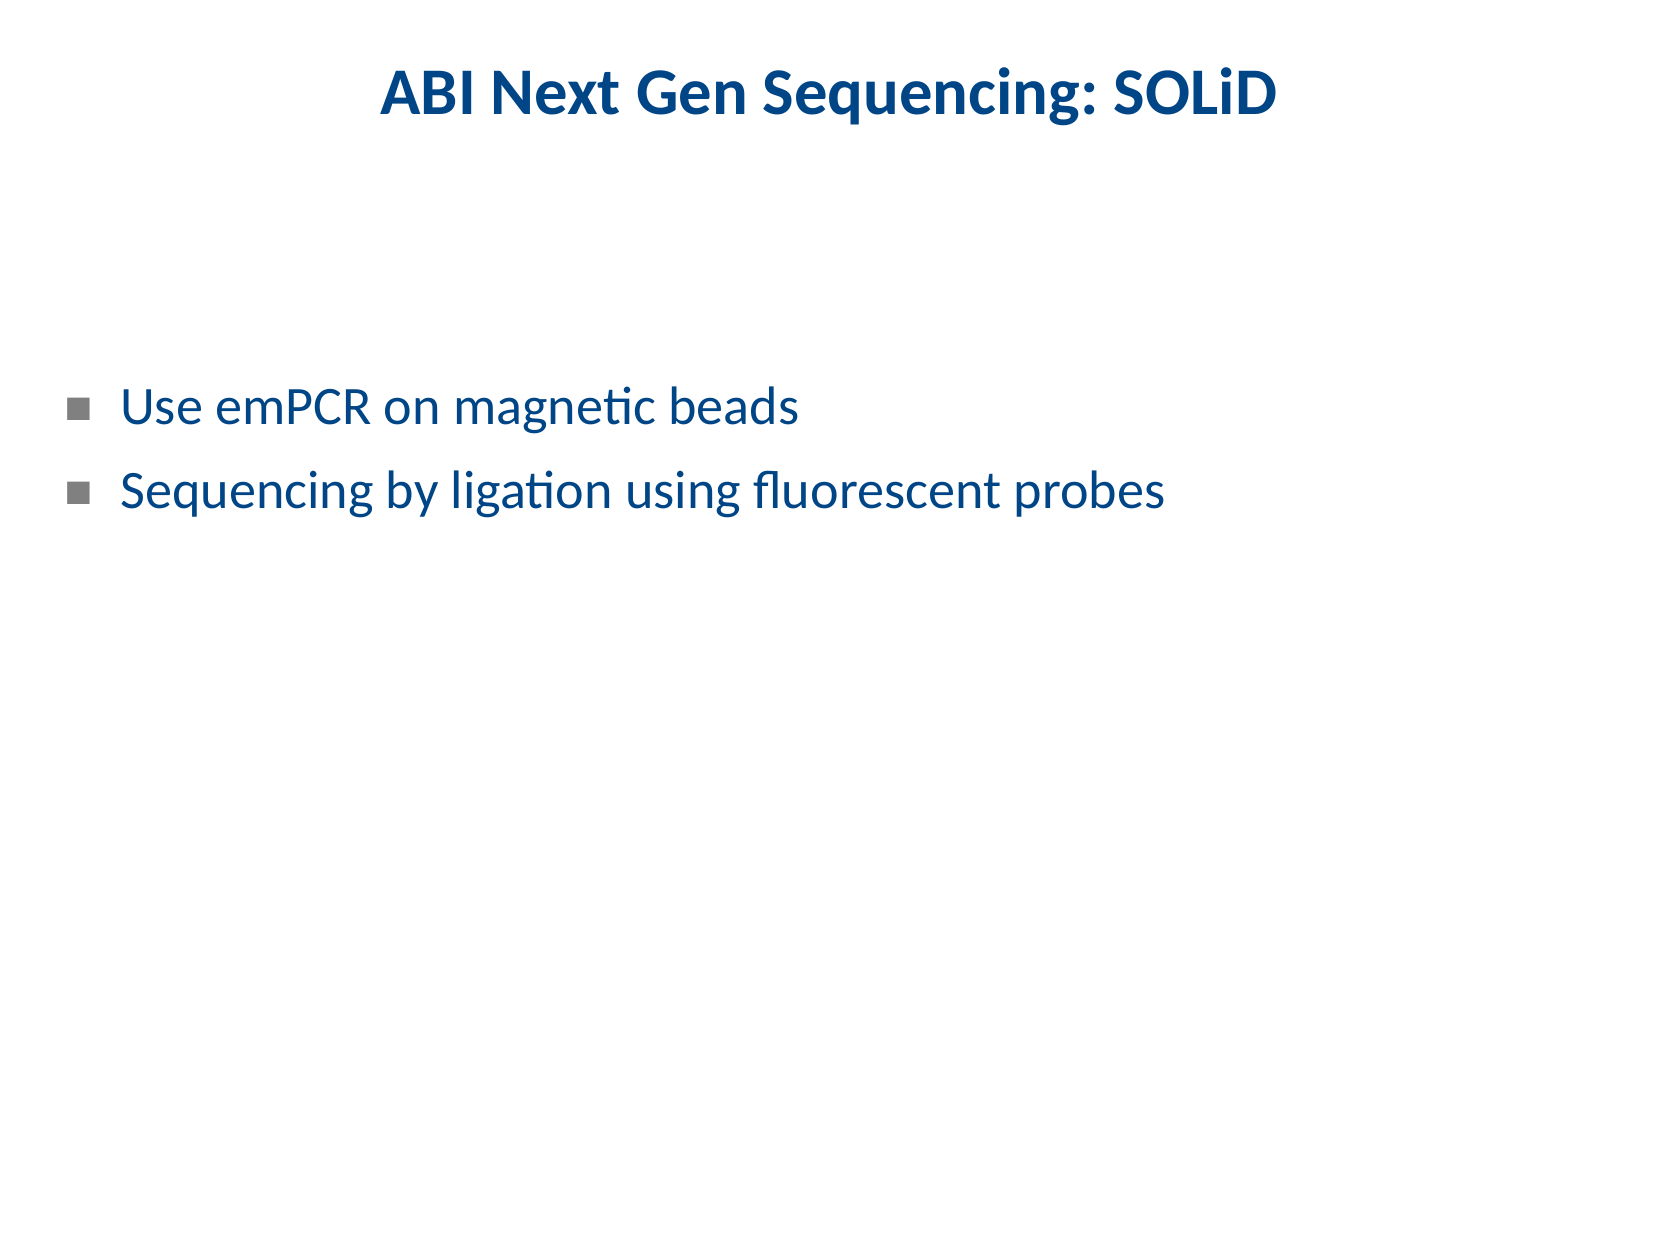

# ABI Next Gen Sequencing: SOLiD
Use emPCR on magnetic beads
Sequencing by ligation using fluorescent probes